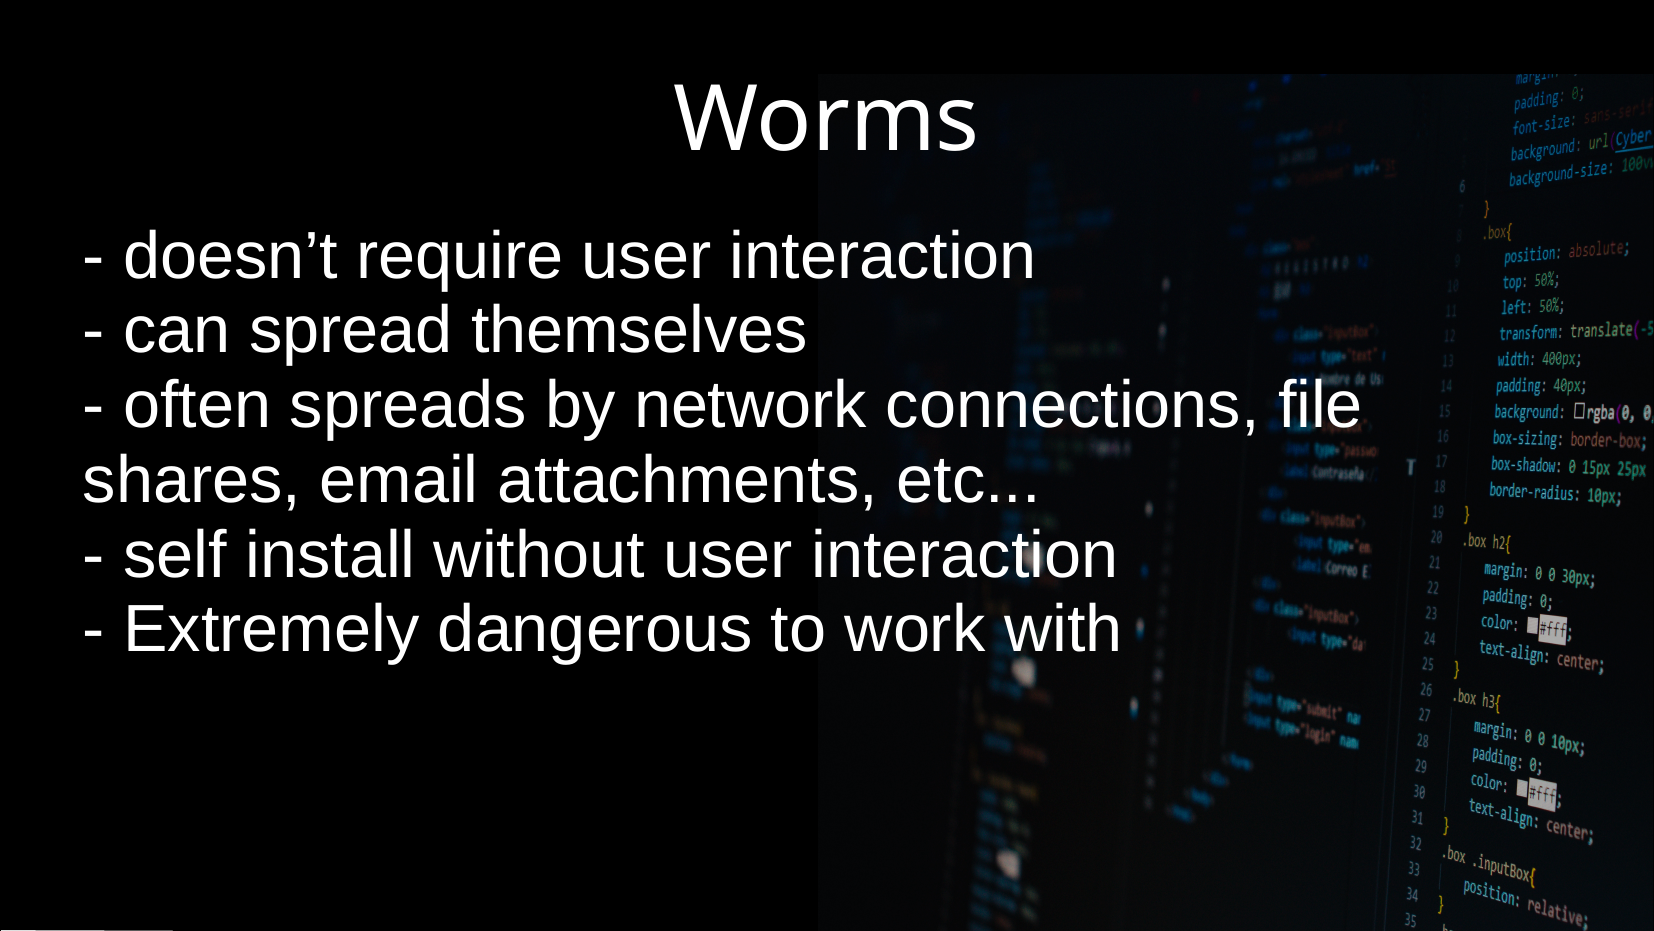

# Worms
- doesn’t require user interaction
- can spread themselves
- often spreads by network connections, file shares, email attachments, etc...
- self install without user interaction
- Extremely dangerous to work with